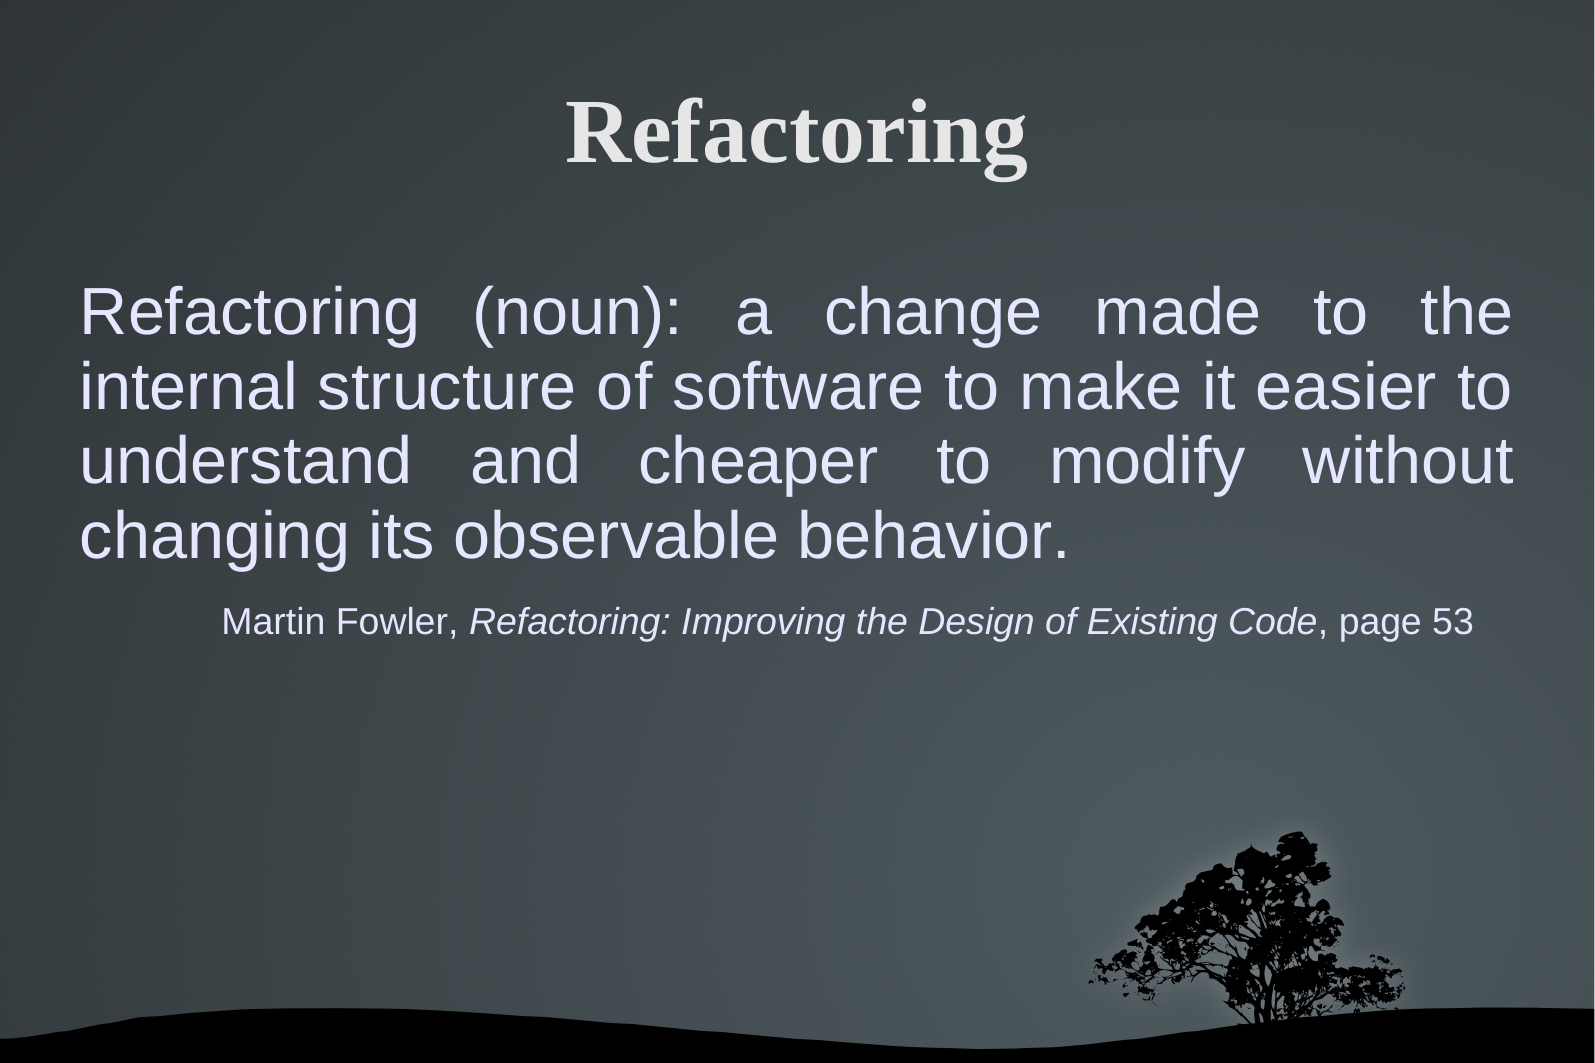

# Refactoring
Refactoring (noun): a change made to the internal structure of software to make it easier to understand and cheaper to modify without changing its observable behavior.
Martin Fowler, Refactoring: Improving the Design of Existing Code, page 53